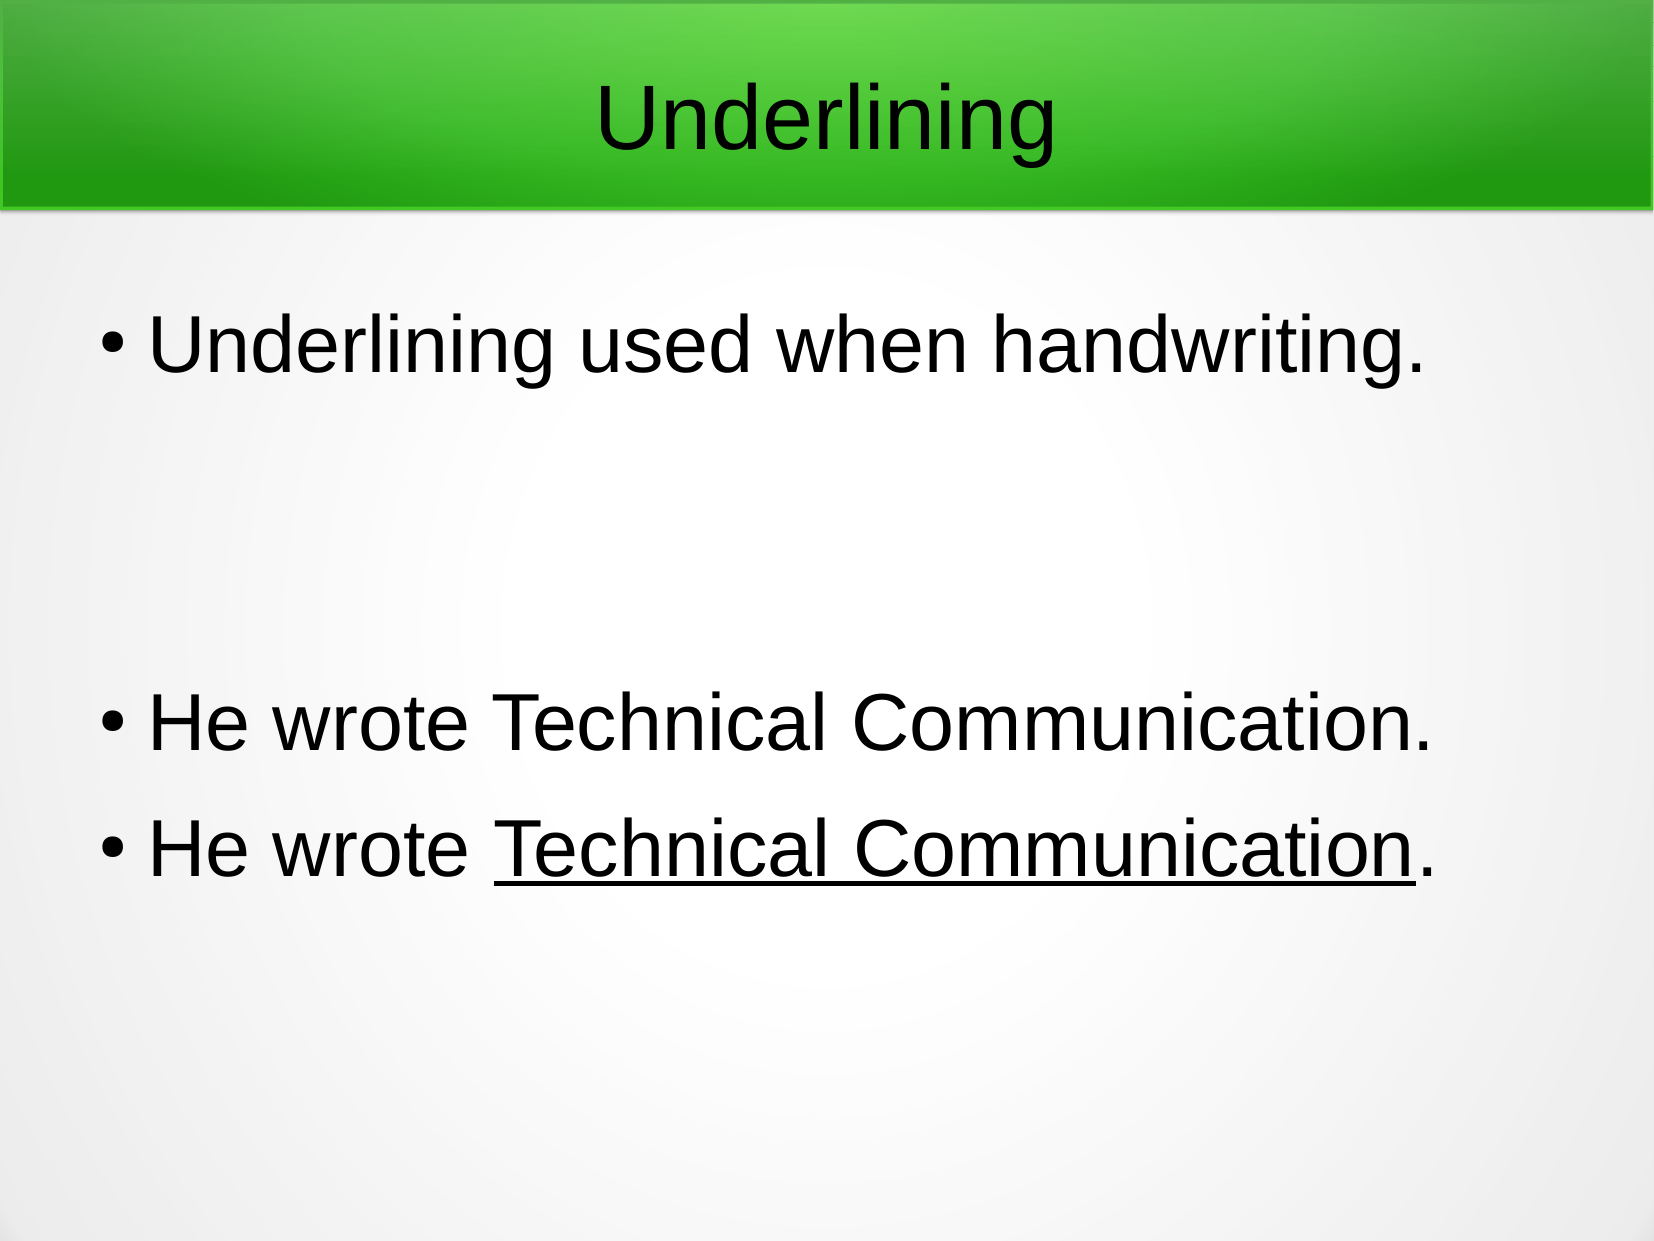

# Underlining
Underlining used when handwriting.
He wrote Technical Communication.
He wrote Technical Communication.